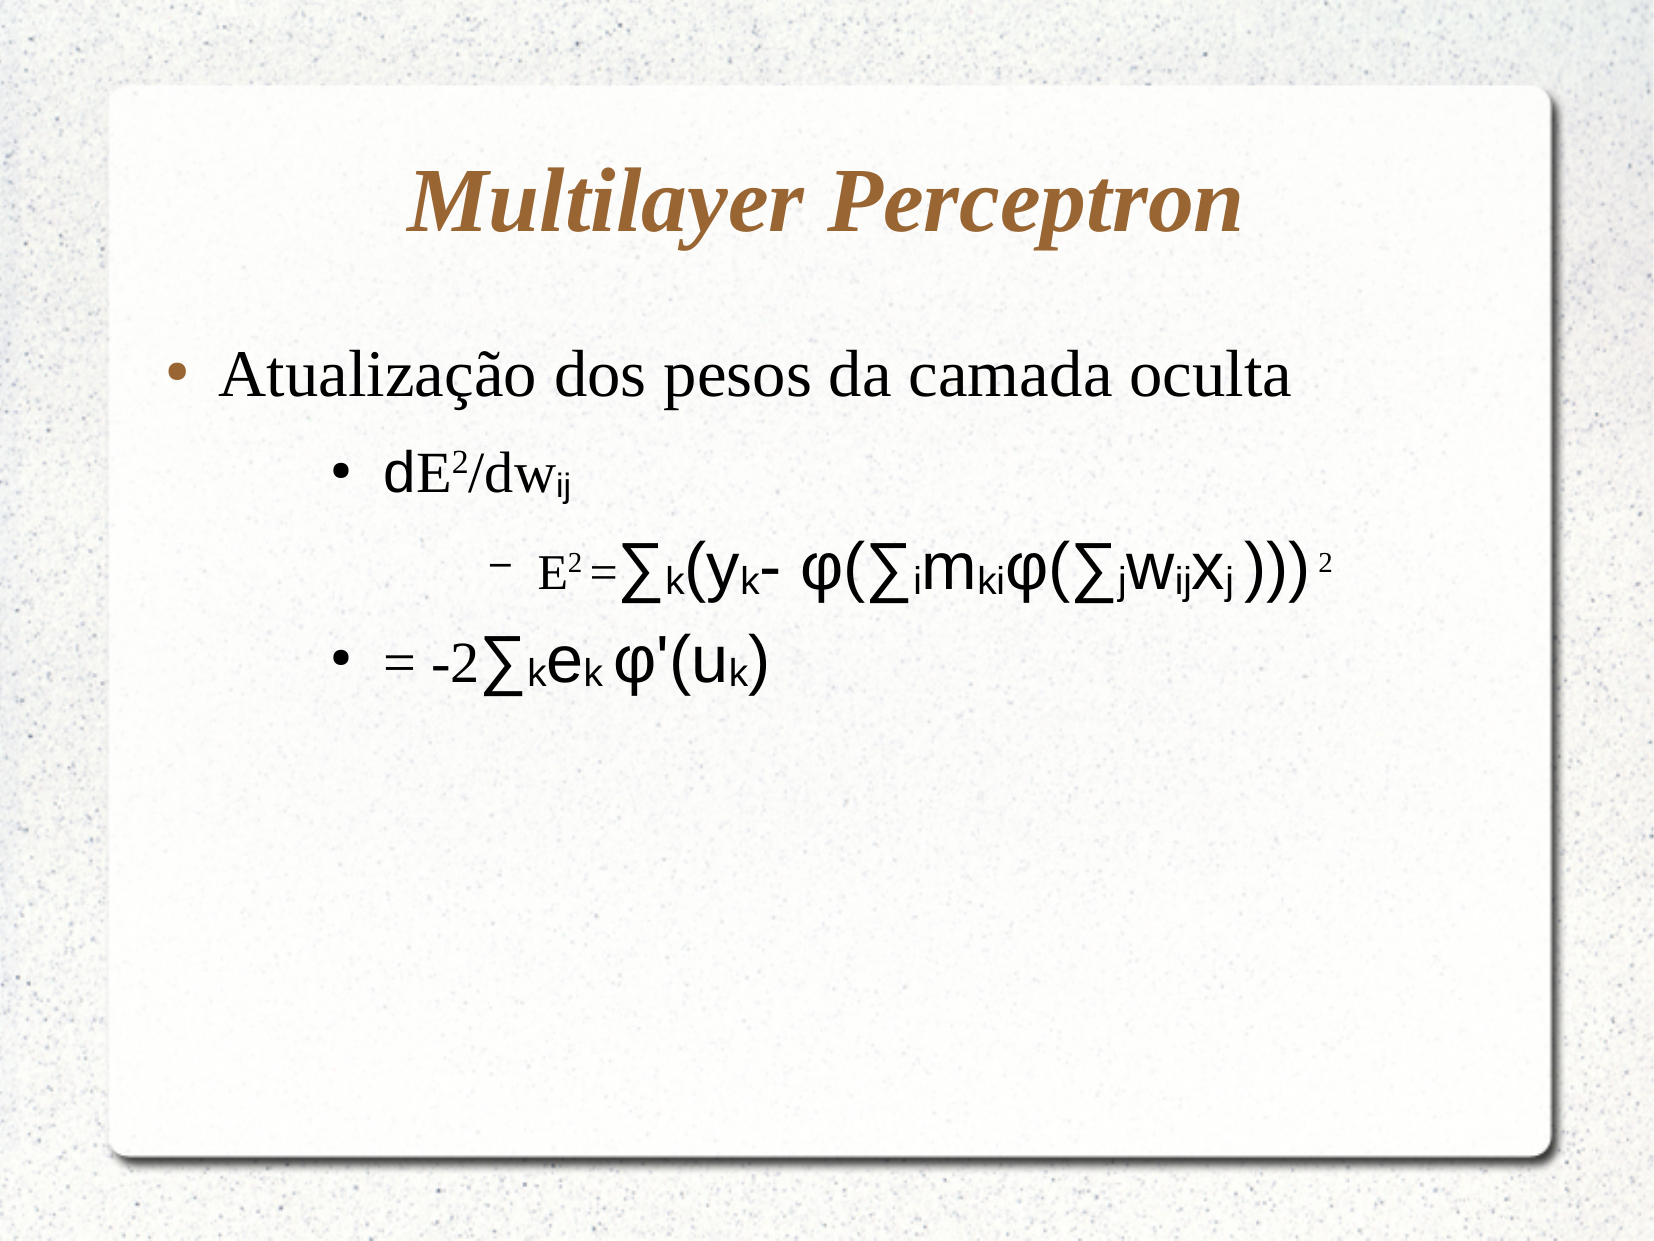

# Multilayer Perceptron
Atualização dos pesos da camada oculta
dE2/dwij
E2 =∑k(yk- φ(∑imkiφ(∑jwijxj ))) 2
= -2∑kek φ'(uk)